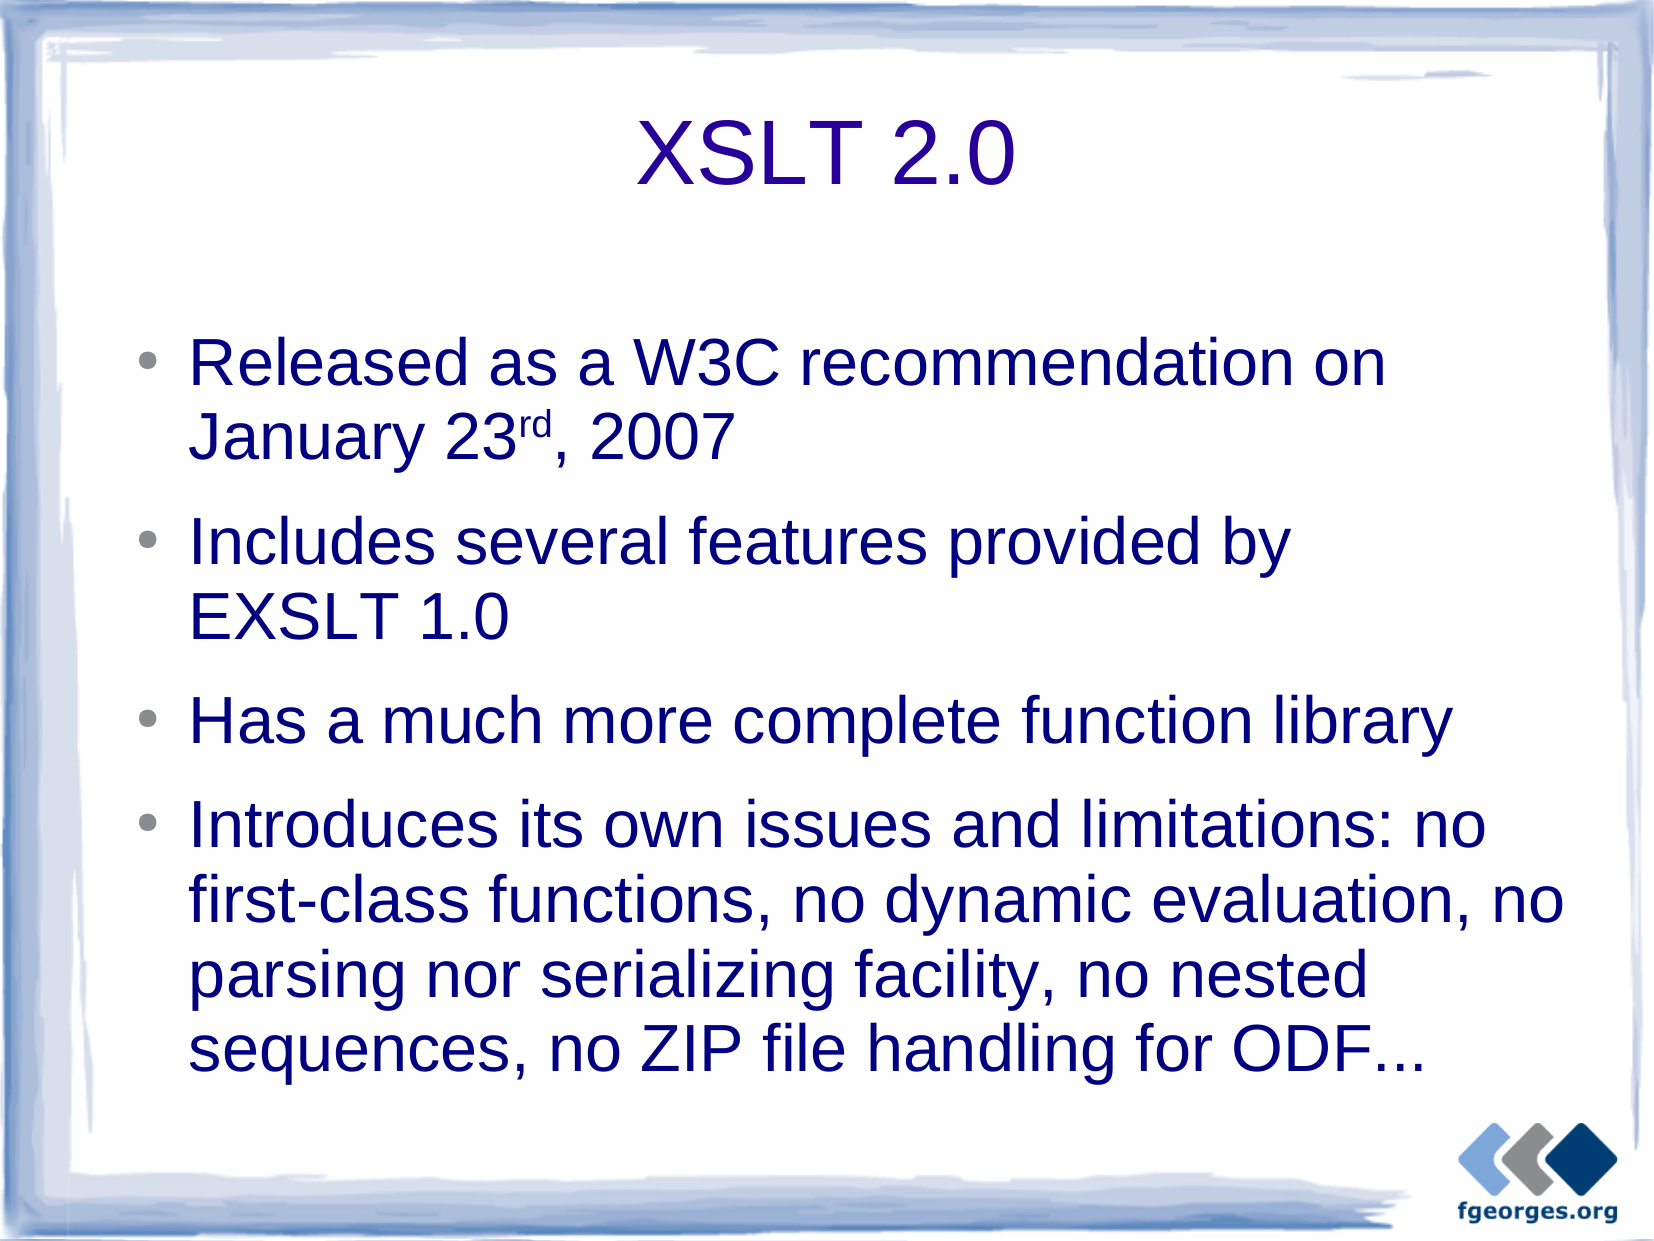

# XSLT 2.0
Released as a W3C recommendation on January 23rd, 2007
Includes several features provided by EXSLT 1.0
Has a much more complete function library
Introduces its own issues and limitations: no first-class functions, no dynamic evaluation, no parsing nor serializing facility, no nested sequences, no ZIP file handling for ODF...